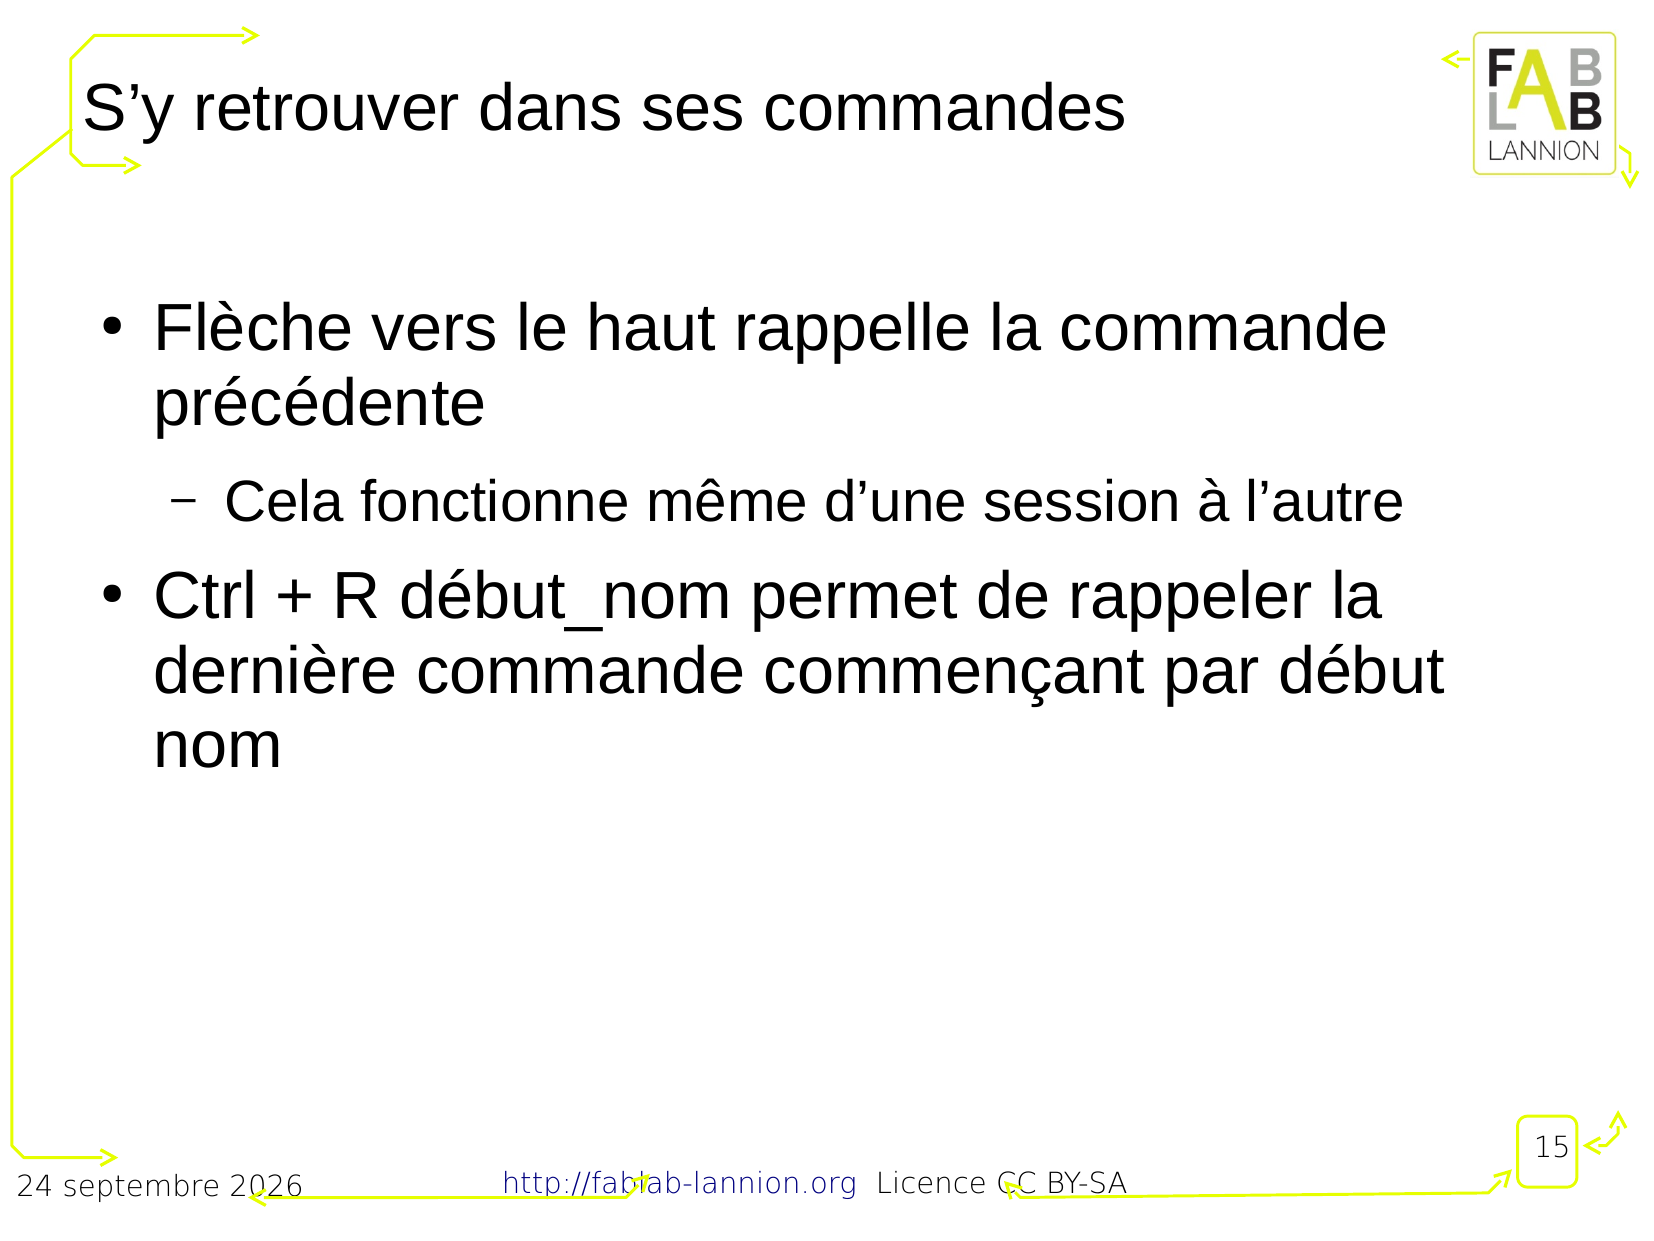

# S’y retrouver dans ses commandes
Flèche vers le haut rappelle la commande précédente
Cela fonctionne même d’une session à l’autre
Ctrl + R début_nom permet de rappeler la dernière commande commençant par début nom
15